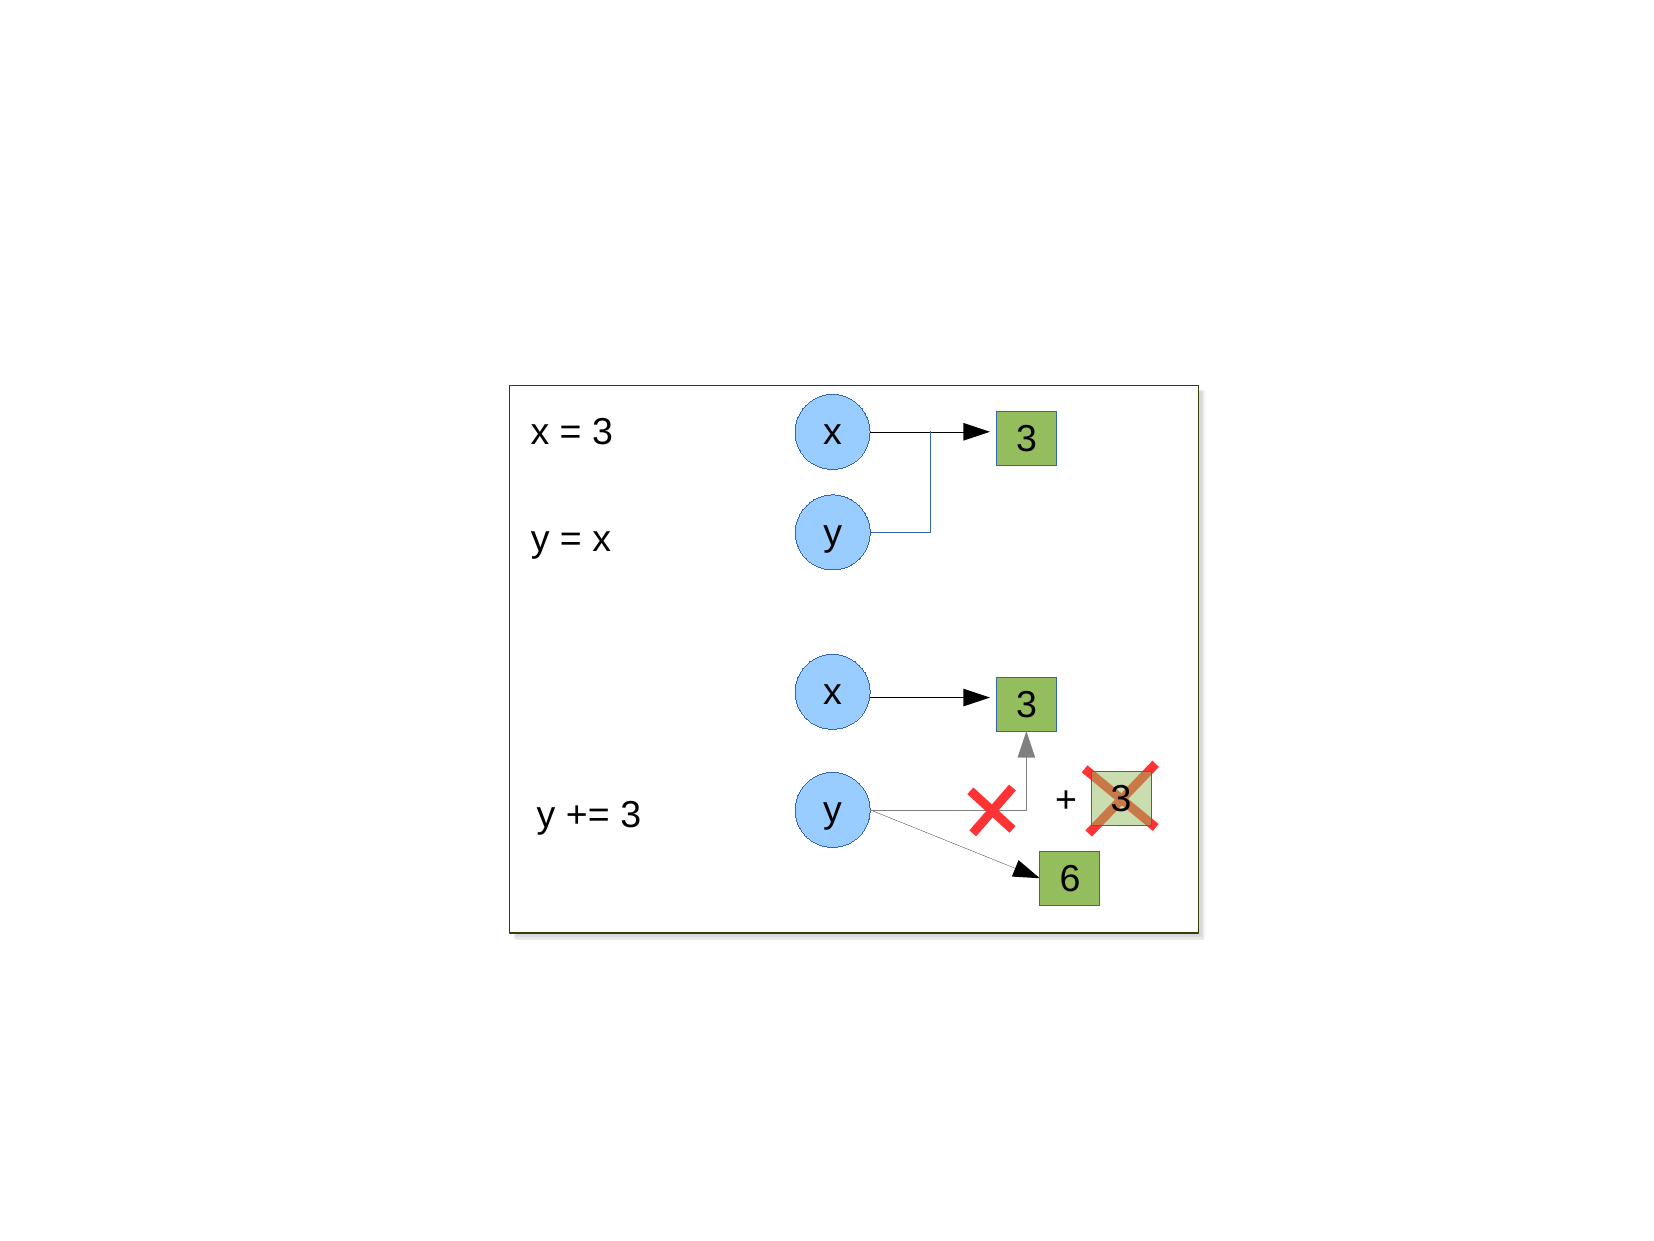

x
x = 3
3
y
y = x
x
3
+
3
y
y += 3
6